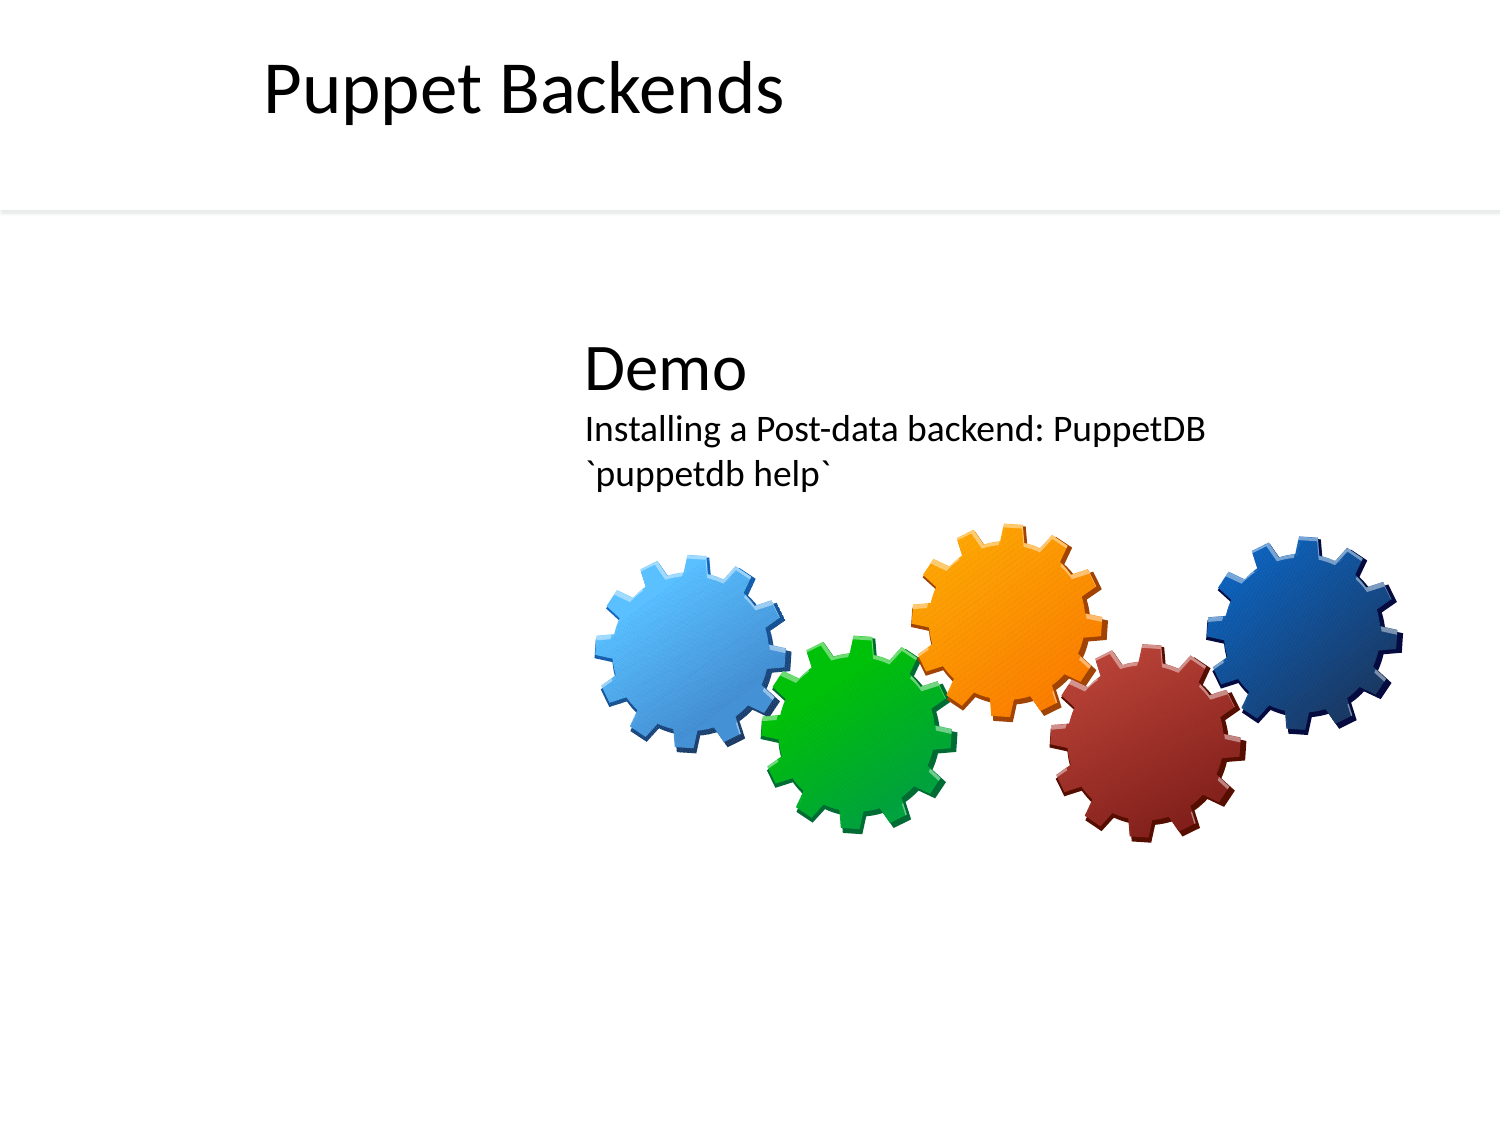

# Puppet Backends
Demo
Installing a Post-data backend: PuppetDB
`puppetdb help`